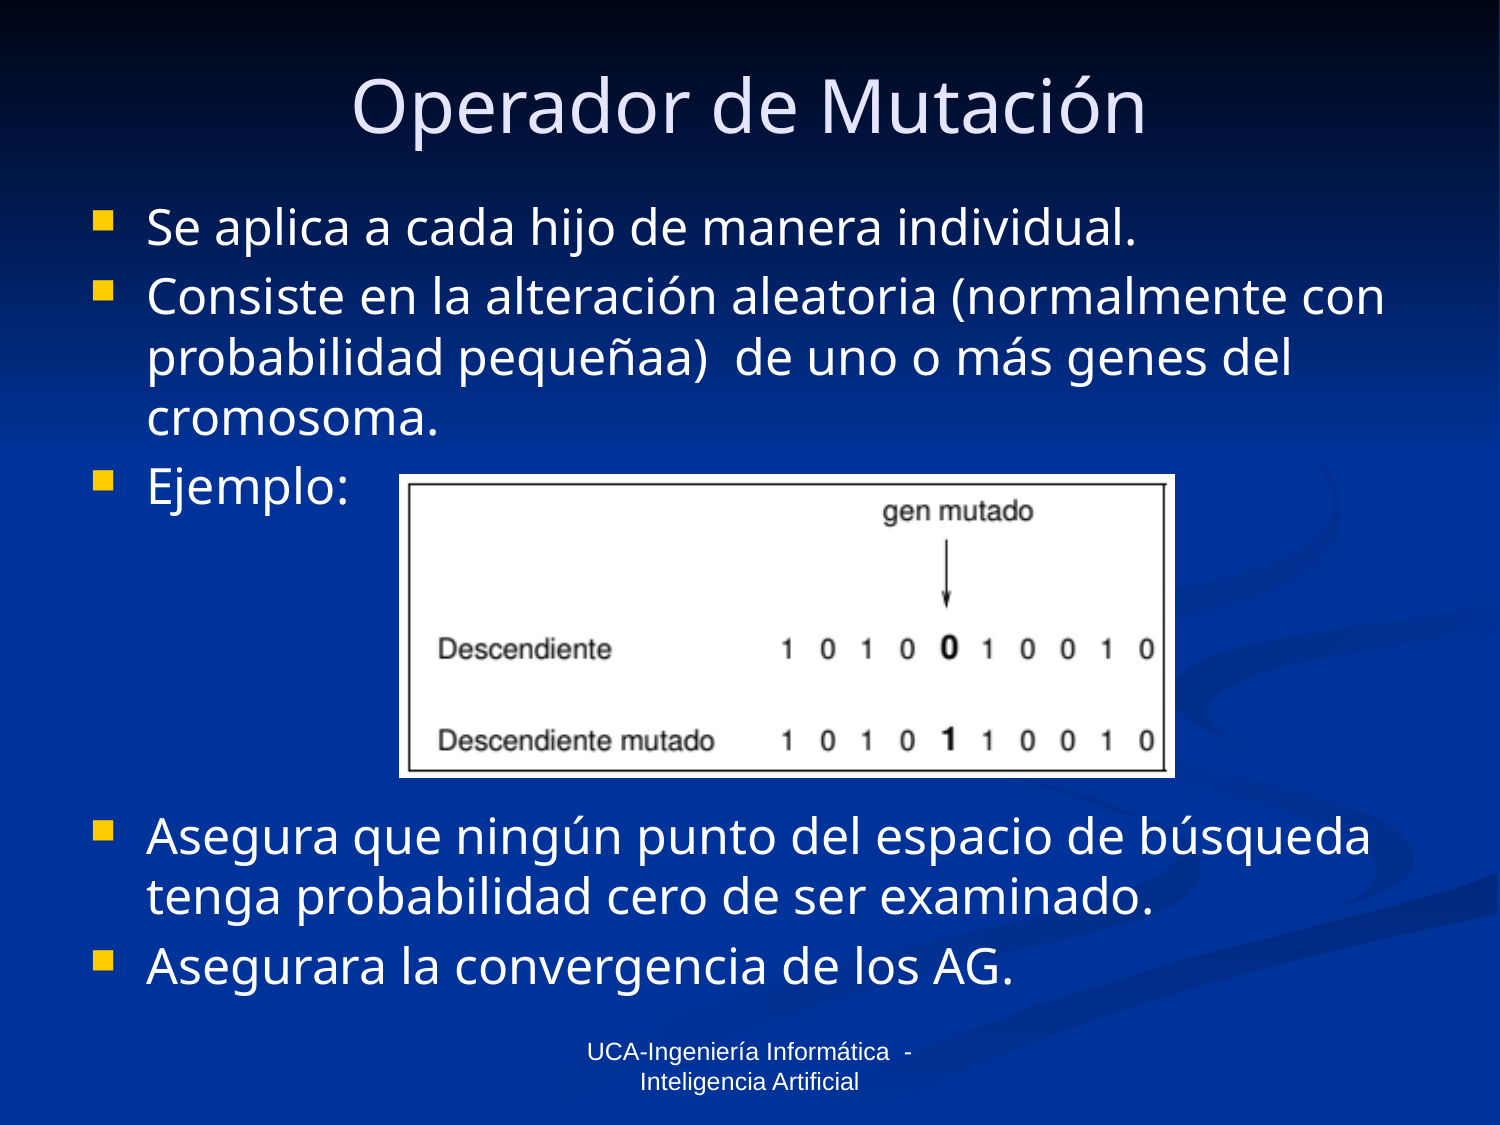

# Operador de Mutación
Se aplica a cada hijo de manera individual.
Consiste en la alteración aleatoria (normalmente con probabilidad pequeñaa) de uno o más genes del cromosoma.
Ejemplo:
Asegura que ningún punto del espacio de búsqueda tenga probabilidad cero de ser examinado.
Asegurara la convergencia de los AG.
UCA-Ingeniería Informática - Inteligencia Artificial